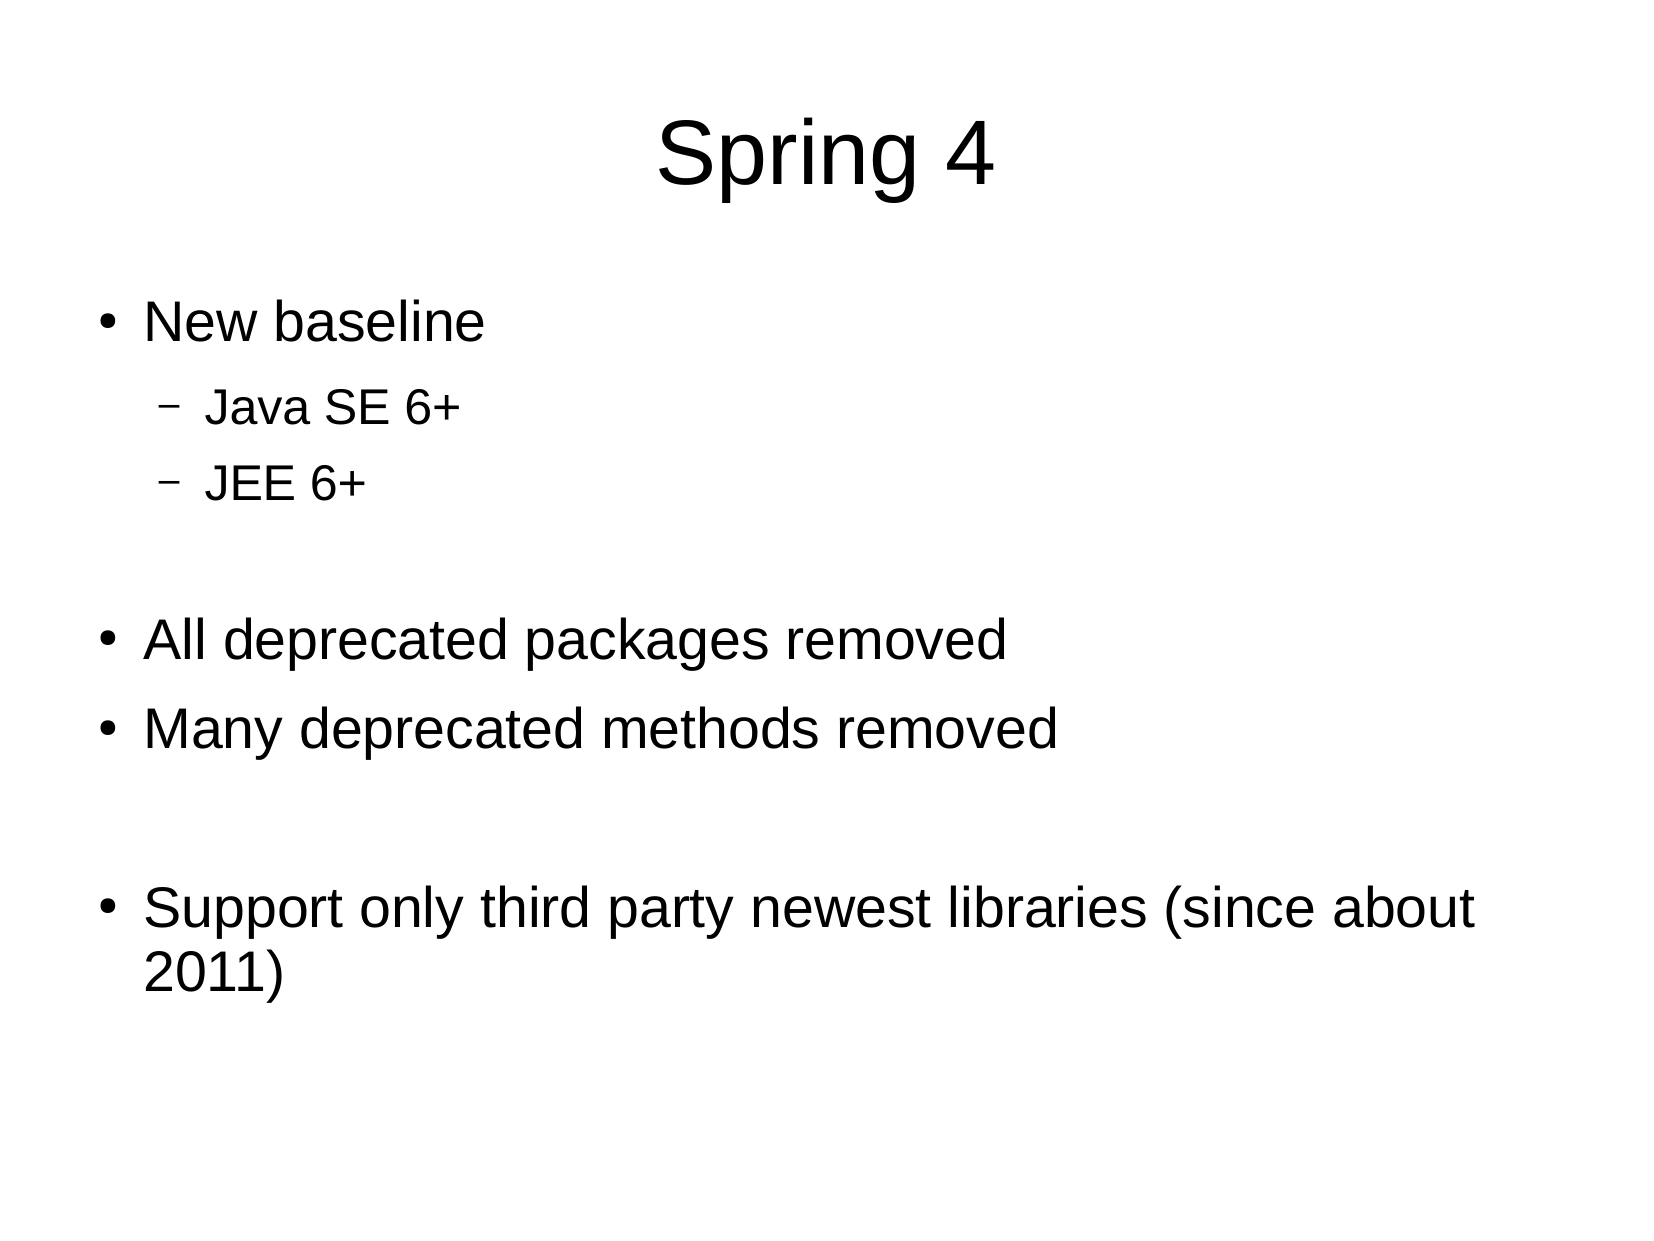

# Spring 4
New baseline
Java SE 6+
JEE 6+
All deprecated packages removed
Many deprecated methods removed
Support only third party newest libraries (since about 2011)